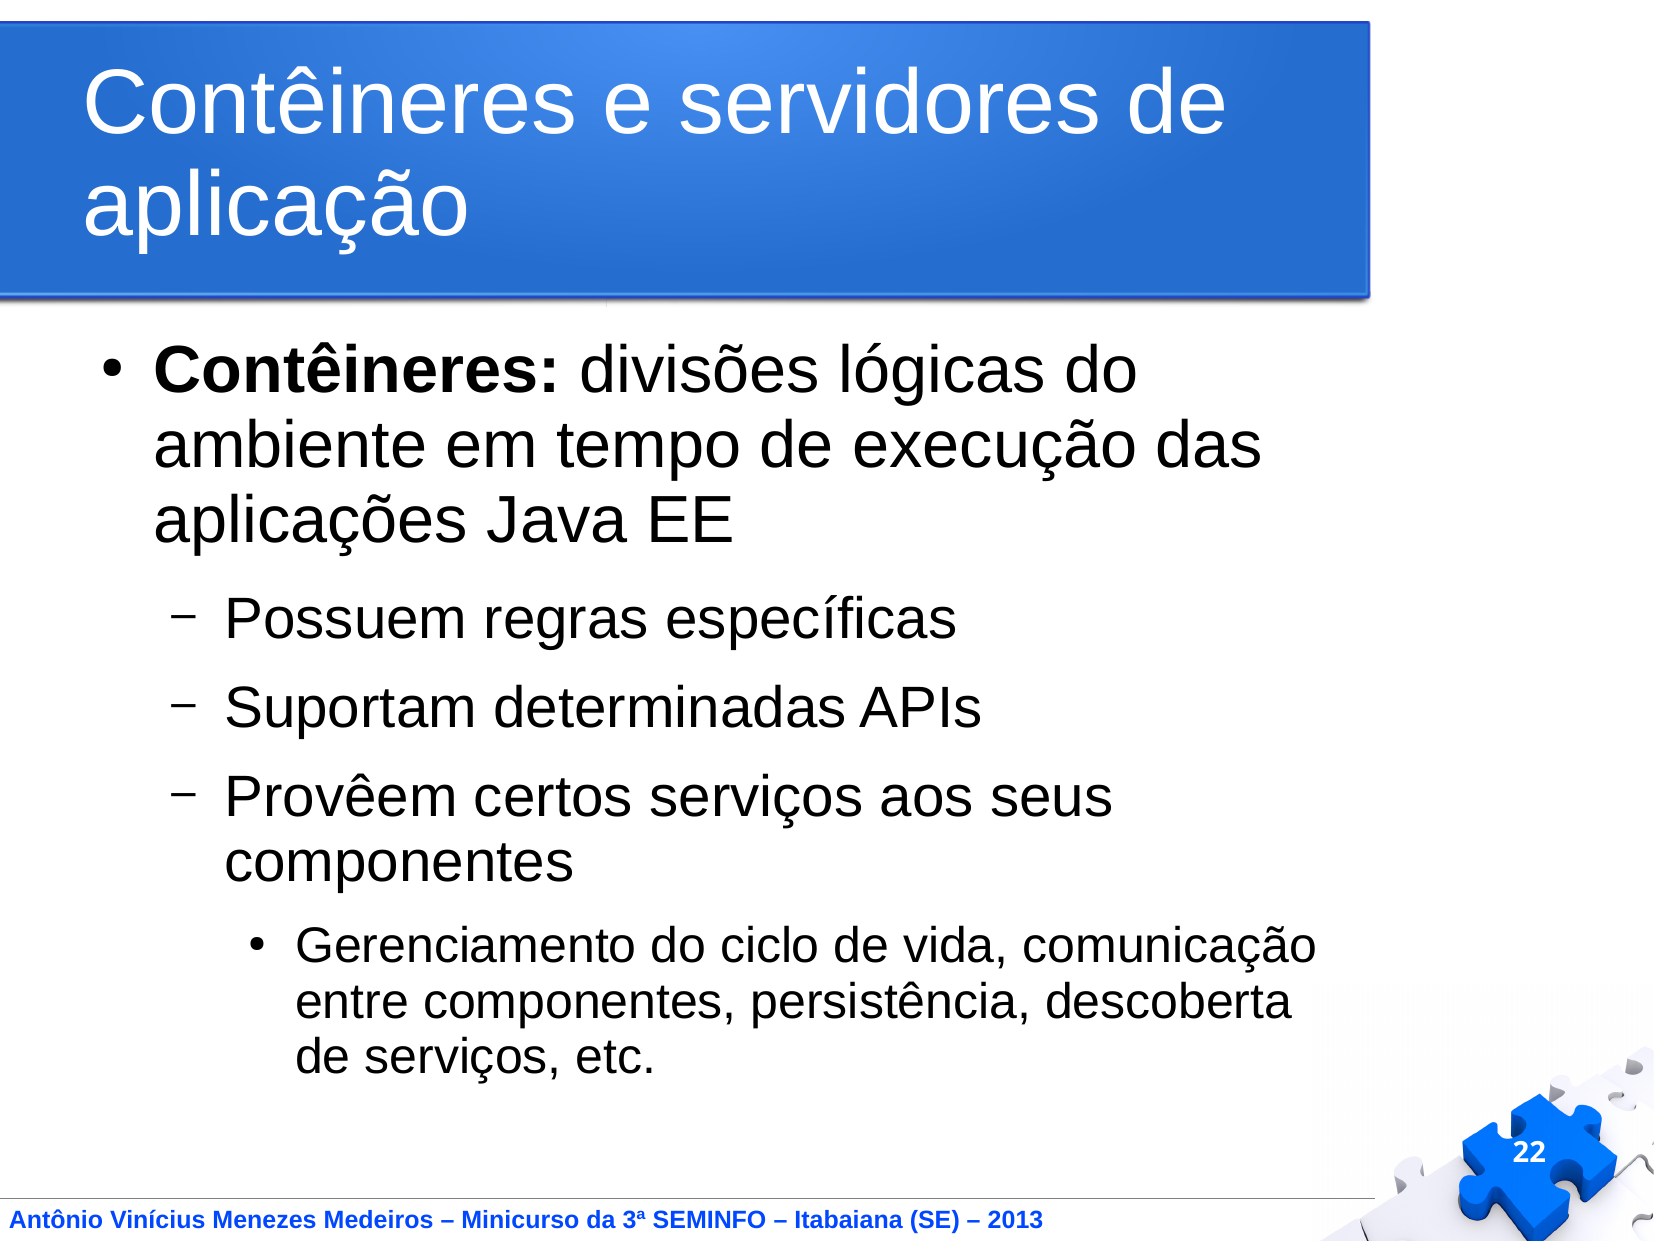

# Contêineres e servidores de aplicação
Contêineres: divisões lógicas do ambiente em tempo de execução das aplicações Java EE
Possuem regras específicas
Suportam determinadas APIs
Provêem certos serviços aos seus componentes
Gerenciamento do ciclo de vida, comunicação entre componentes, persistência, descoberta de serviços, etc.
22